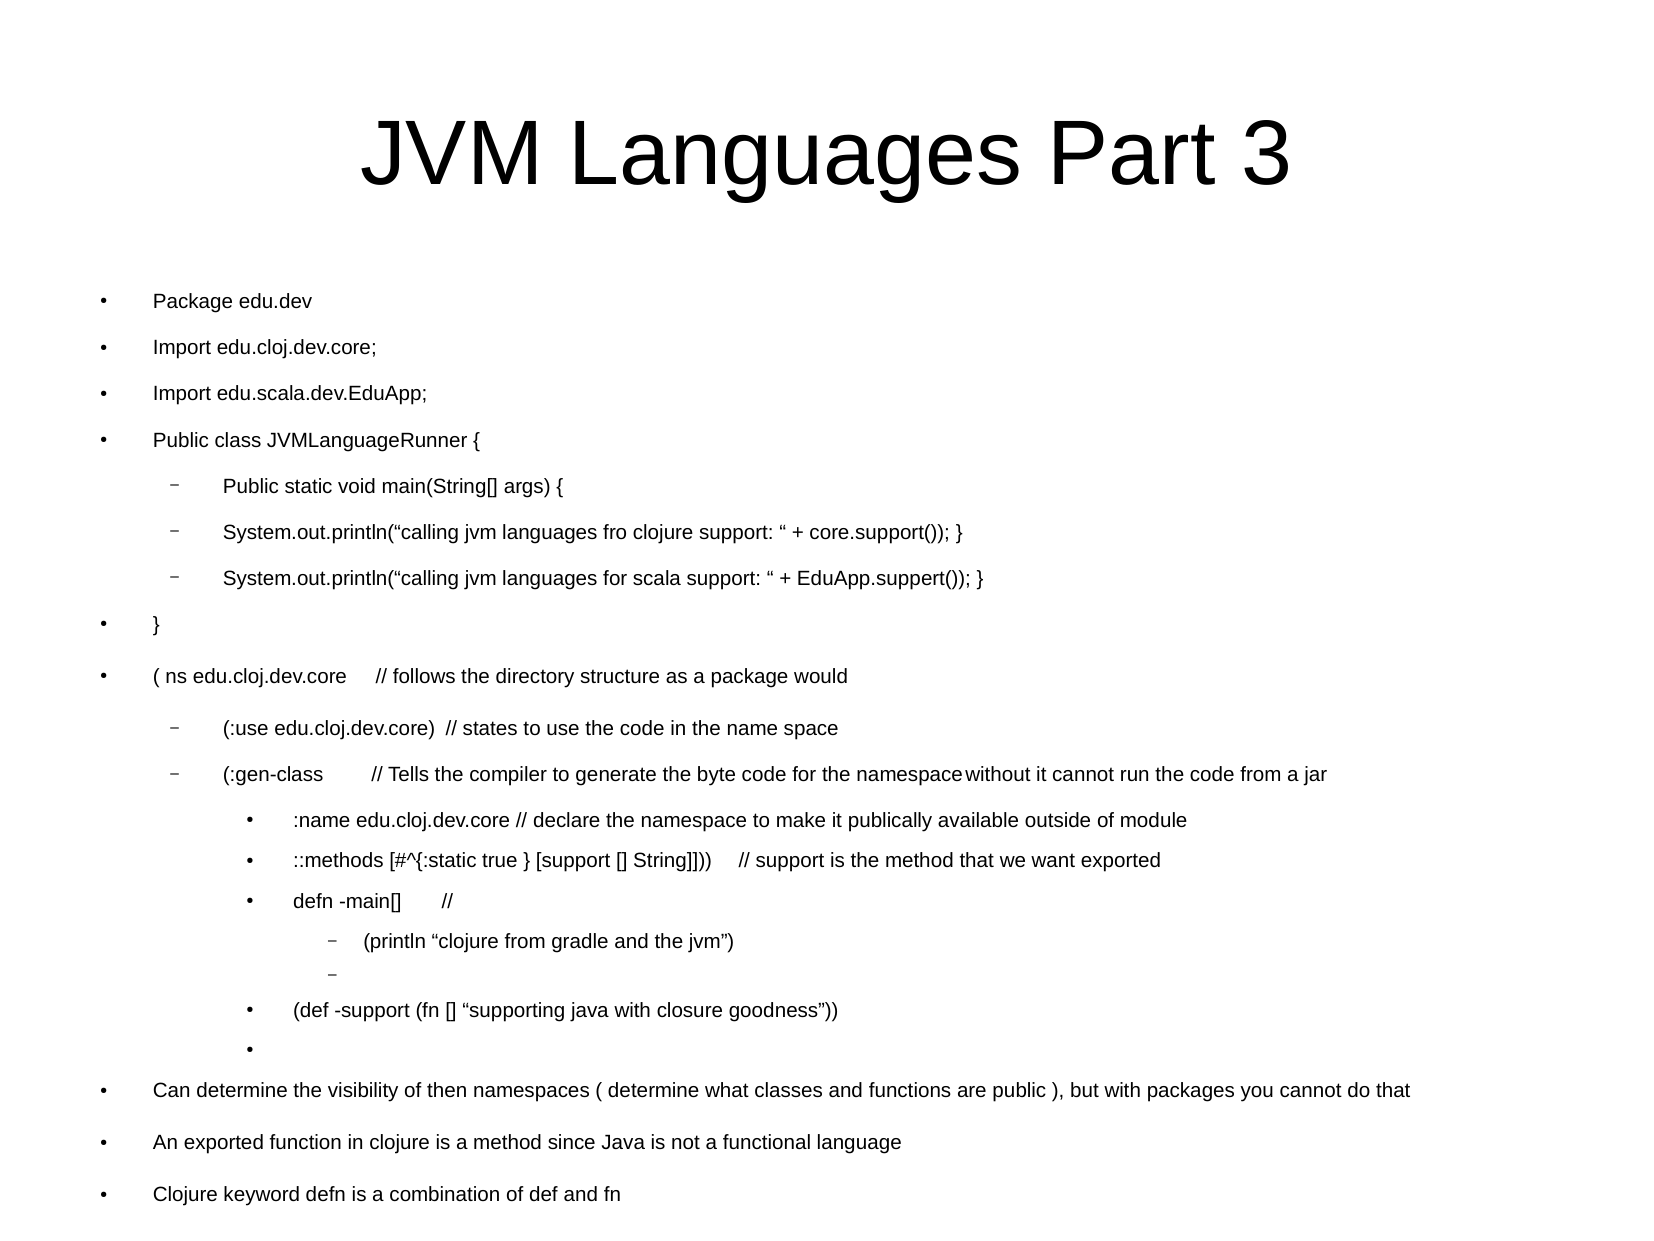

# JVM Languages Part 3
Package edu.dev
Import edu.cloj.dev.core;
Import edu.scala.dev.EduApp;
Public class JVMLanguageRunner {
Public static void main(String[] args) {
System.out.println(“calling jvm languages fro clojure support: “ + core.support()); }
System.out.println(“calling jvm languages for scala support: “ + EduApp.suppert()); }
}
( ns edu.cloj.dev.core 				// follows the directory structure as a package would
(:use edu.cloj.dev.core)			// states to use the code in the name space
(:gen-class				// Tells the compiler to generate the byte code for the namespace	without it cannot run the code from a jar
:name edu.cloj.dev.core		// declare the namespace to make it publically available outside of module
::methods [#^{:static true } [support [] String]]))		// support is the method that we want exported
defn -main[] 						//
(println “clojure from gradle and the jvm”)
(def -support (fn [] “supporting java with closure goodness”))
Can determine the visibility of then namespaces ( determine what classes and functions are public ), but with packages you cannot do that
An exported function in clojure is a method since Java is not a functional language
Clojure keyword defn is a combination of def and fn